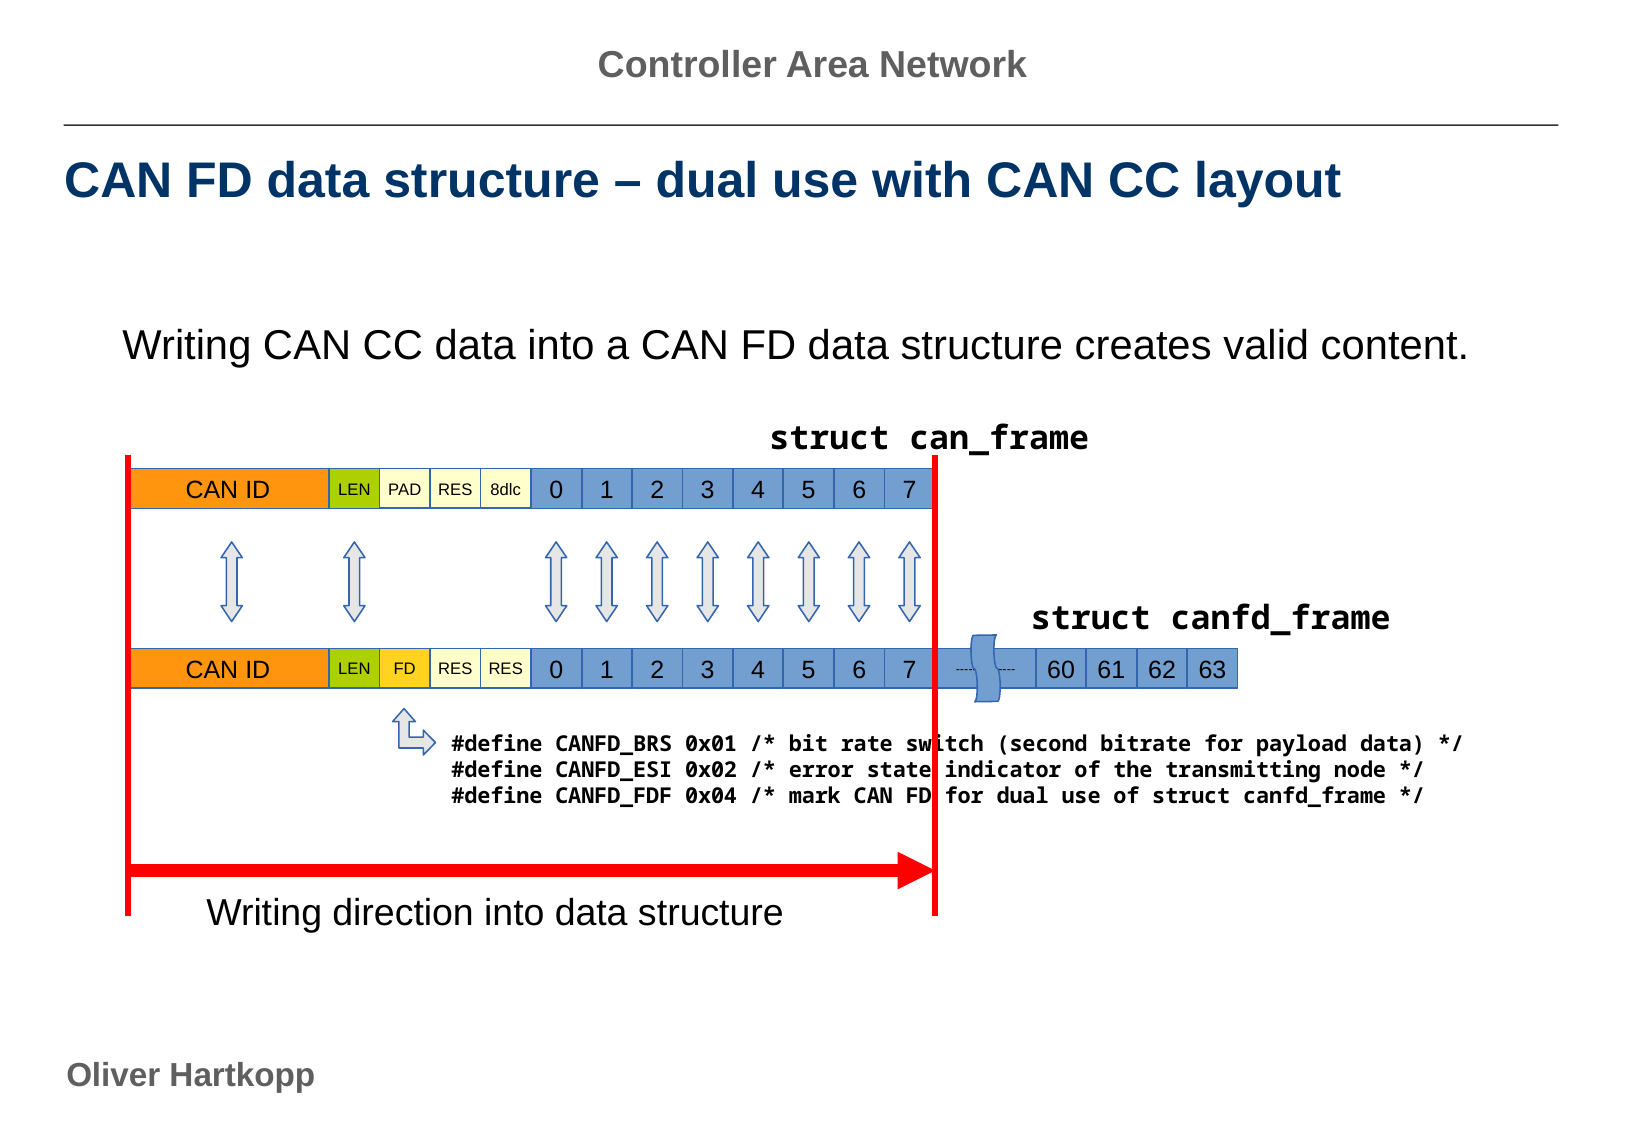

CAN FD data structure – dual use with CAN CC layout
Writing CAN CC data into a CAN FD data structure creates valid content.
struct can_frame
CAN ID
LEN
PAD
RES
8dlc
0
1
2
3
4
5
6
7
struct canfd_frame
CAN ID
LEN
FD
RES
RES
0
1
2
3
4
5
6
7
--------------
60
61
62
63
#define CANFD_BRS 0x01 /* bit rate switch (second bitrate for payload data) */
#define CANFD_ESI 0x02 /* error state indicator of the transmitting node */
#define CANFD_FDF 0x04 /* mark CAN FD for dual use of struct canfd_frame */
Writing direction into data structure